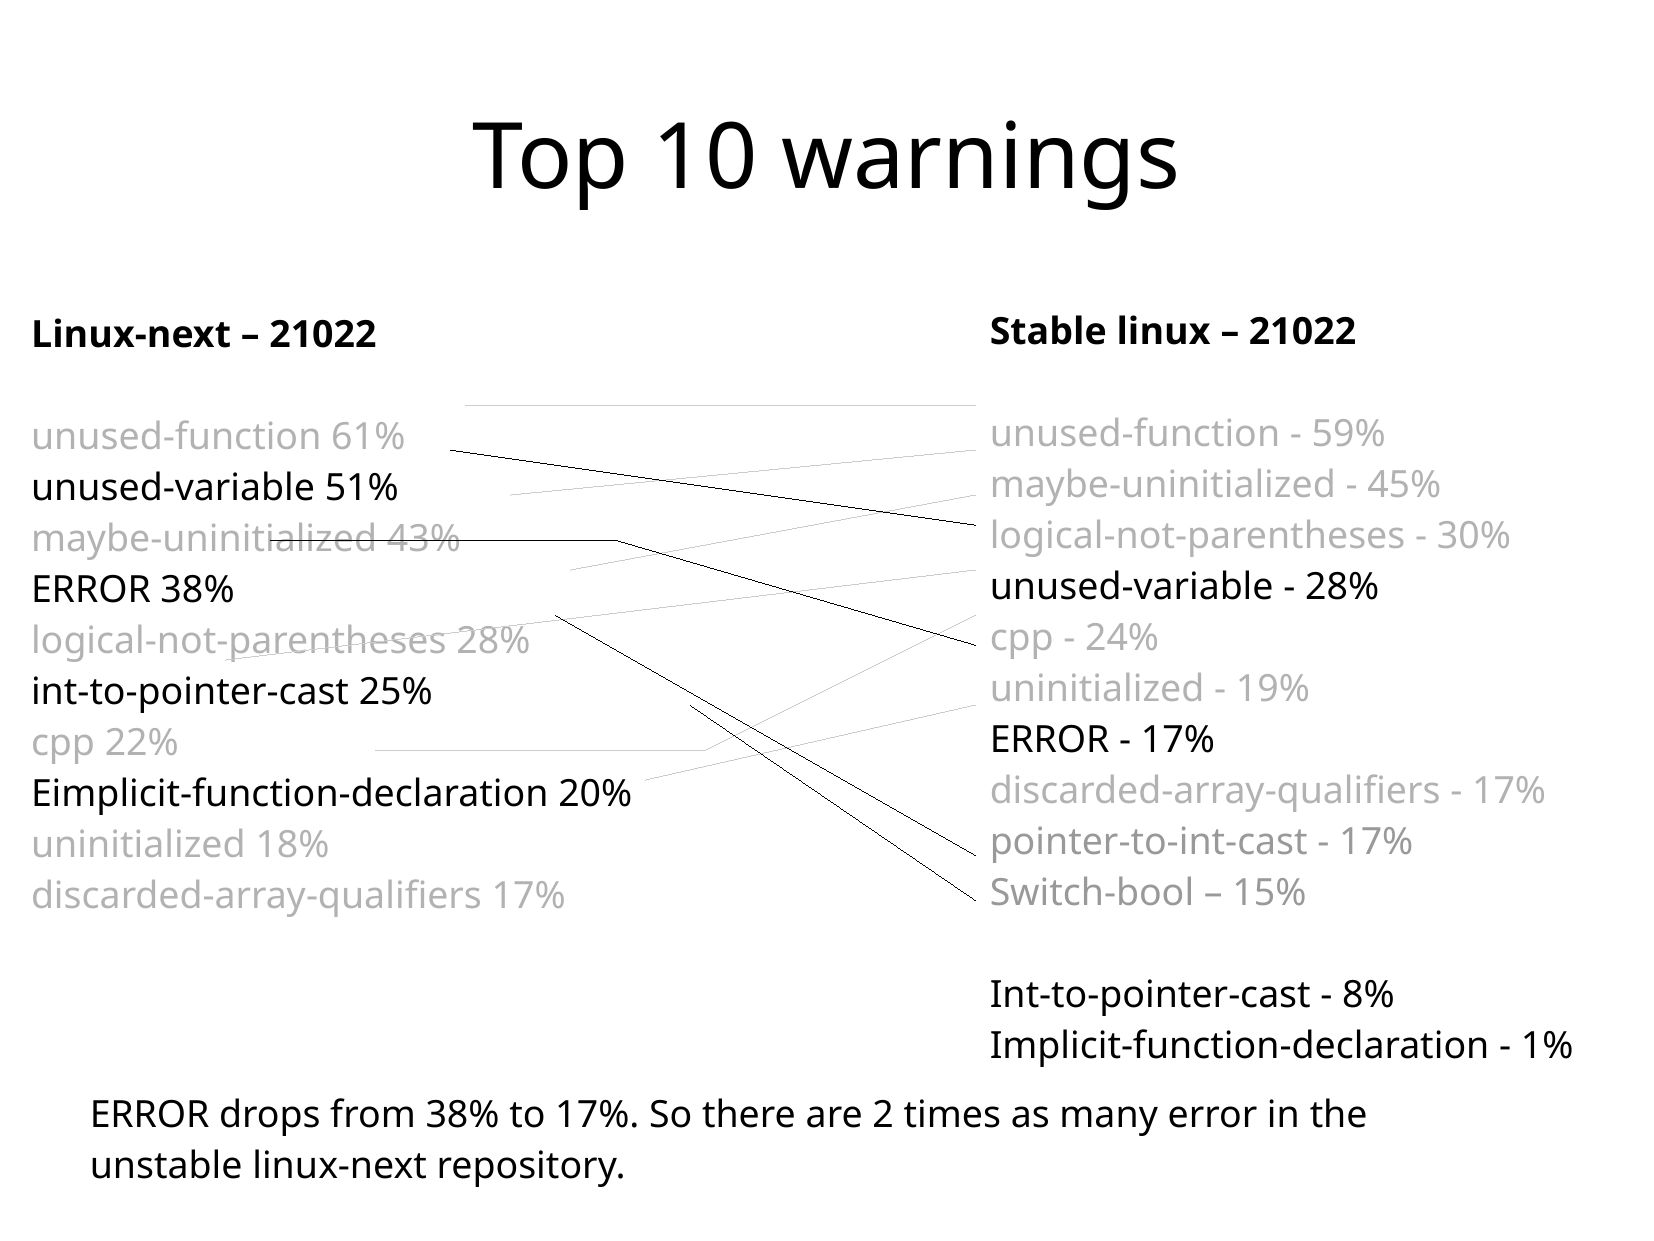

# Top 10 warnings
Stable linux – 21022
unused-function - 59%
maybe-uninitialized - 45%
logical-not-parentheses - 30%
unused-variable - 28%
cpp - 24%
uninitialized - 19%
ERROR - 17%
discarded-array-qualifiers - 17%
pointer-to-int-cast - 17%
Switch-bool – 15%
Int-to-pointer-cast - 8%
Implicit-function-declaration - 1%
Linux-next – 21022
unused-function 61%
unused-variable 51%
maybe-uninitialized 43%
ERROR 38%
logical-not-parentheses 28%
int-to-pointer-cast 25%
cpp 22%
Eimplicit-function-declaration 20%
uninitialized 18%
discarded-array-qualifiers 17%
ERROR drops from 38% to 17%. So there are 2 times as many error in the unstable linux-next repository.